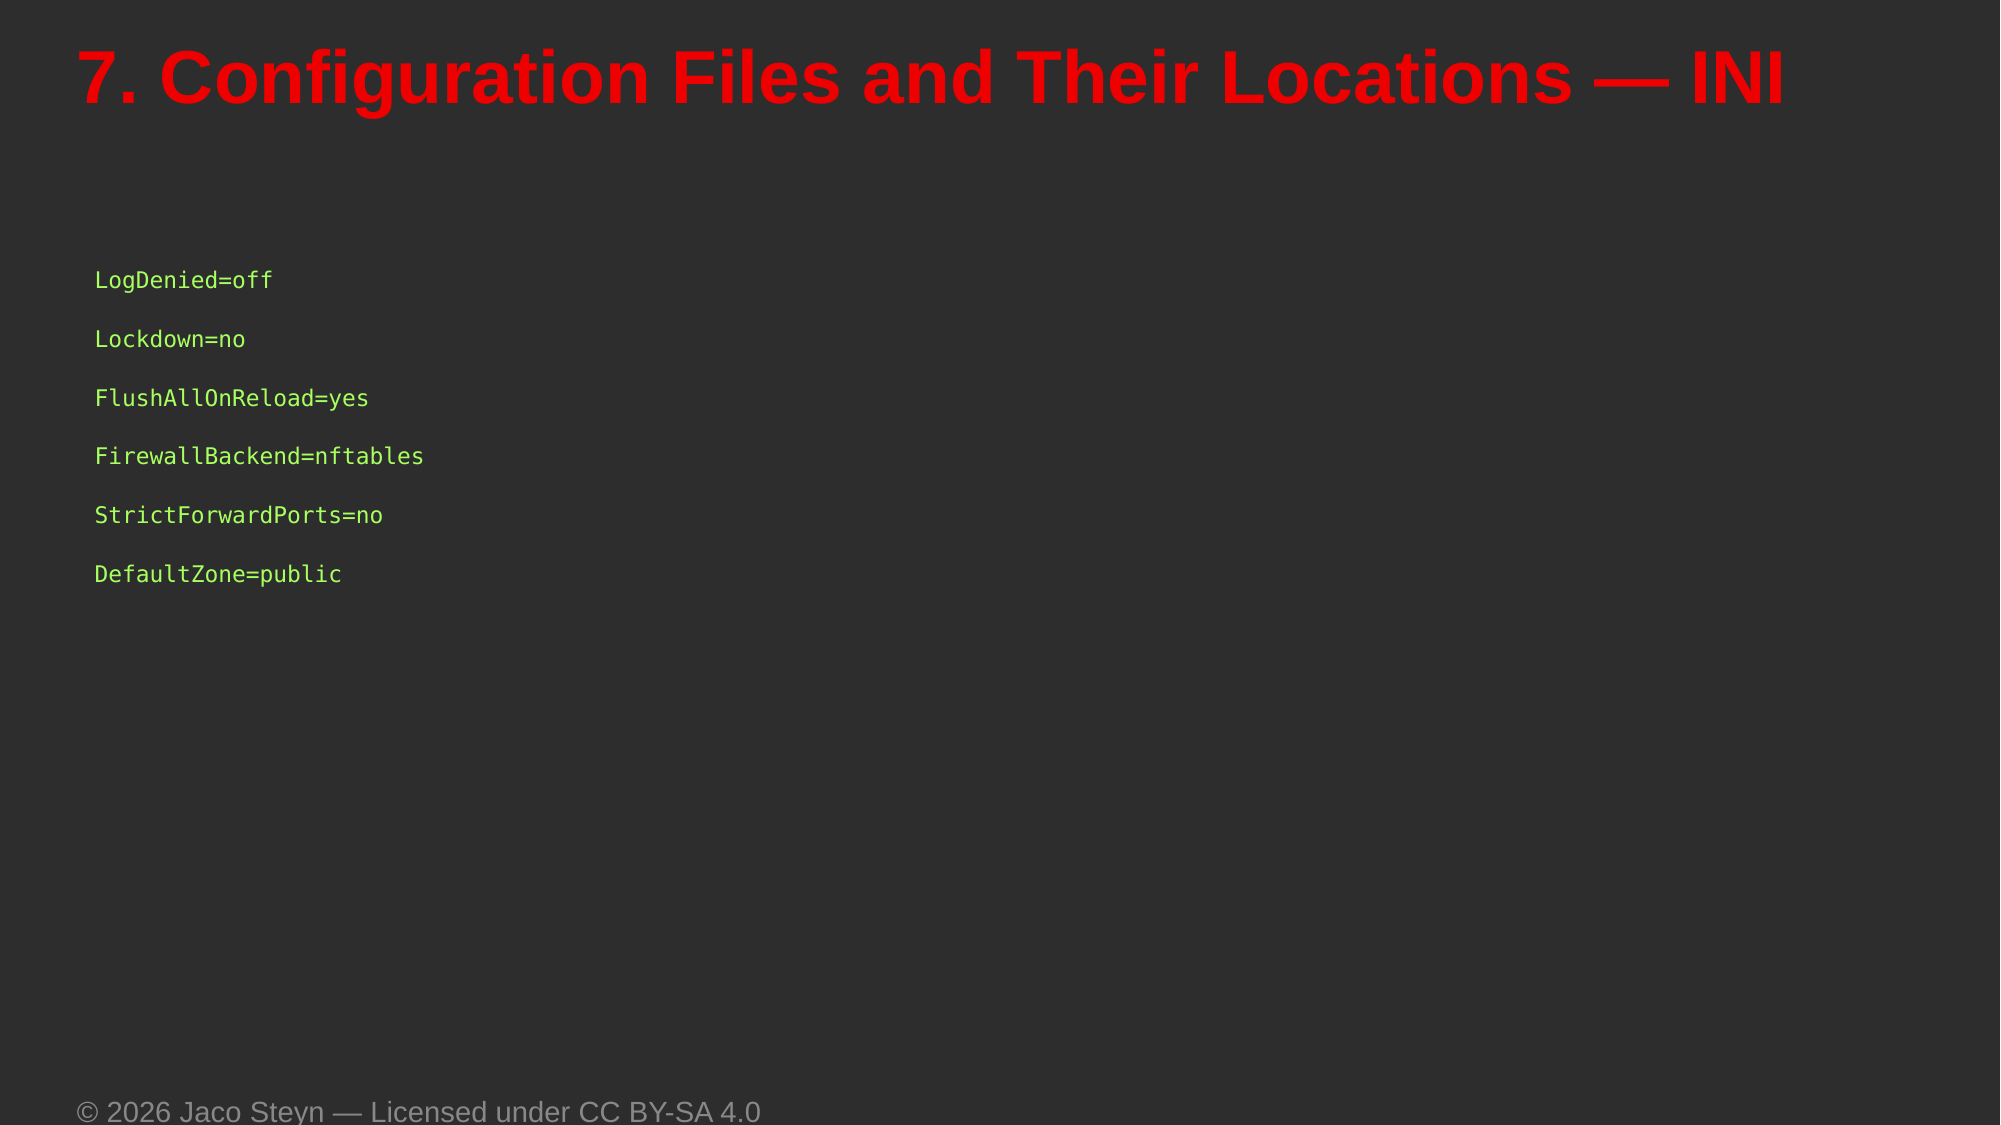

7. Configuration Files and Their Locations — INI
LogDenied=off
Lockdown=no
FlushAllOnReload=yes
FirewallBackend=nftables
StrictForwardPorts=no
DefaultZone=public
© 2026 Jaco Steyn — Licensed under CC BY-SA 4.0